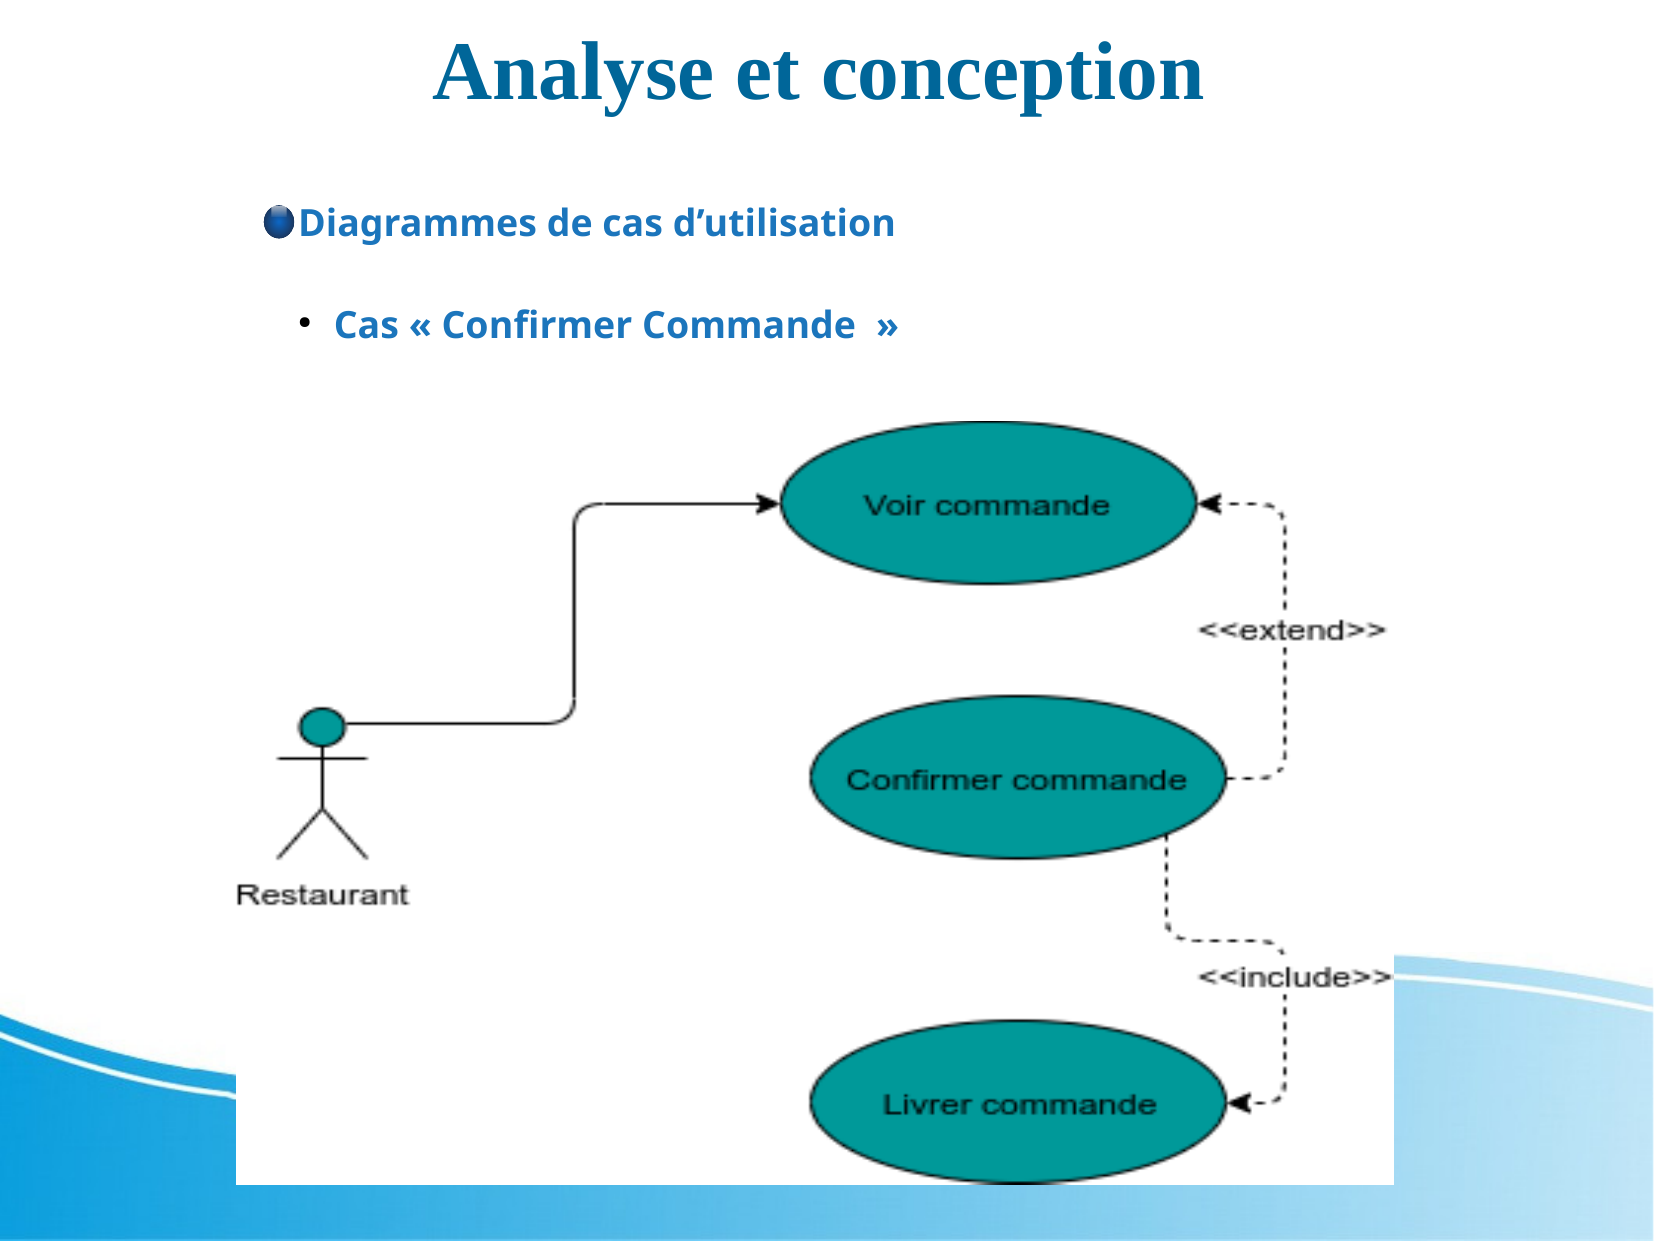

# Analyse et conception
Diagrammes de cas d’utilisation
Cas « Confirmer Commande  »